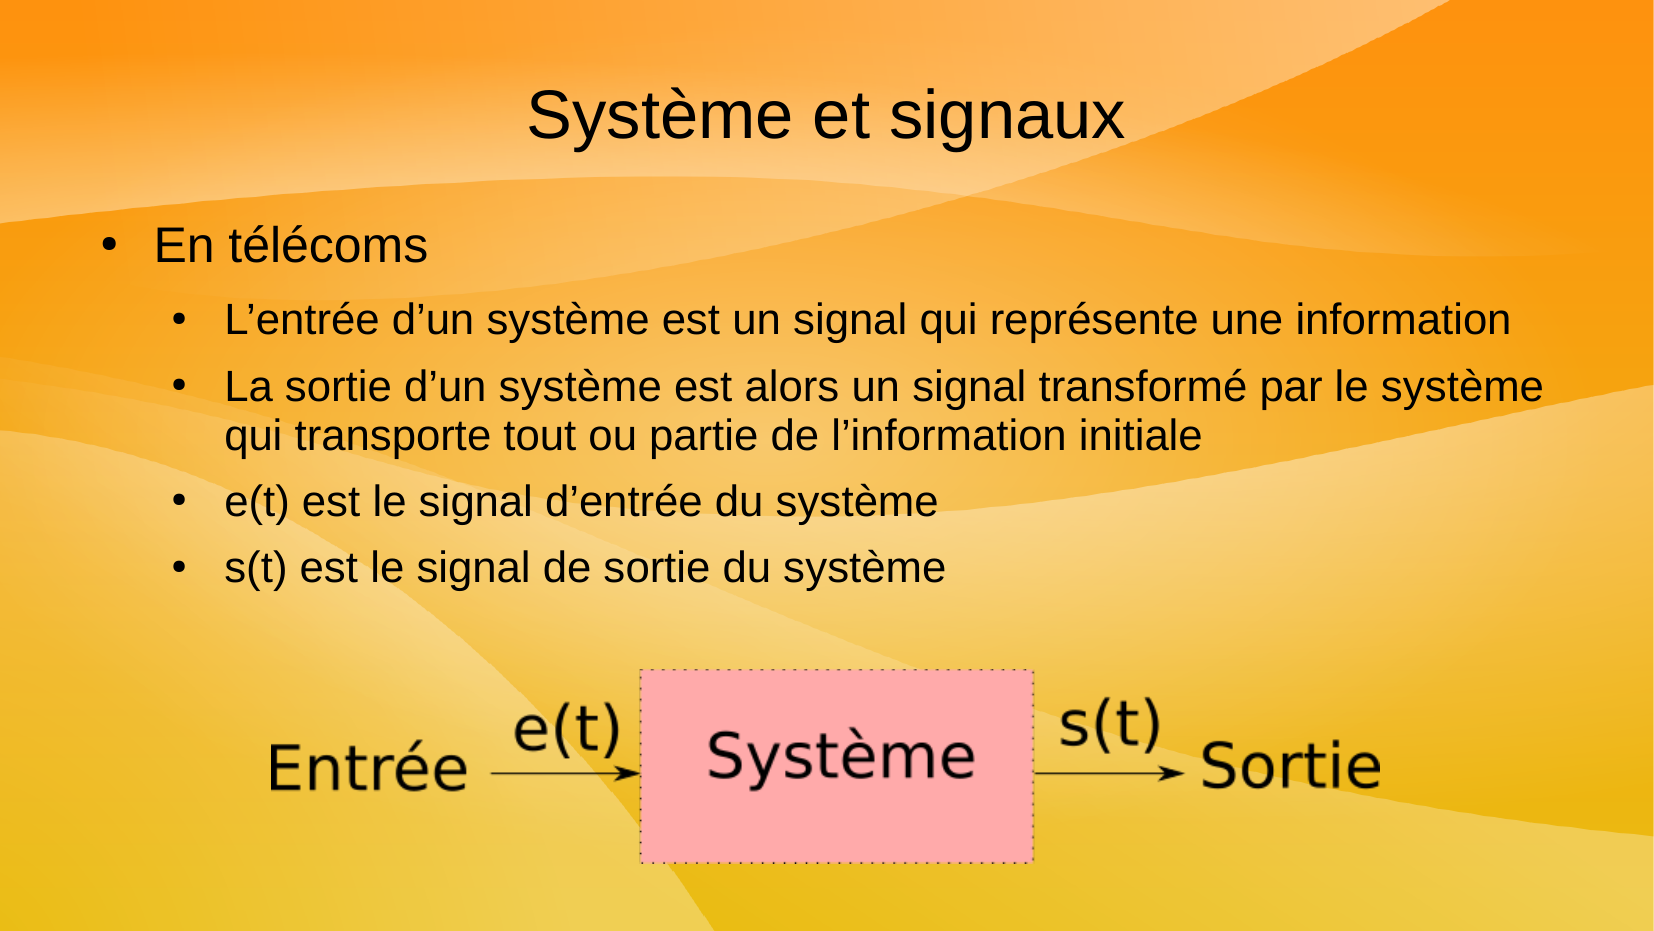

# Système et signaux
En télécoms
L’entrée d’un système est un signal qui représente une information
La sortie d’un système est alors un signal transformé par le système qui transporte tout ou partie de l’information initiale
e(t) est le signal d’entrée du système
s(t) est le signal de sortie du système